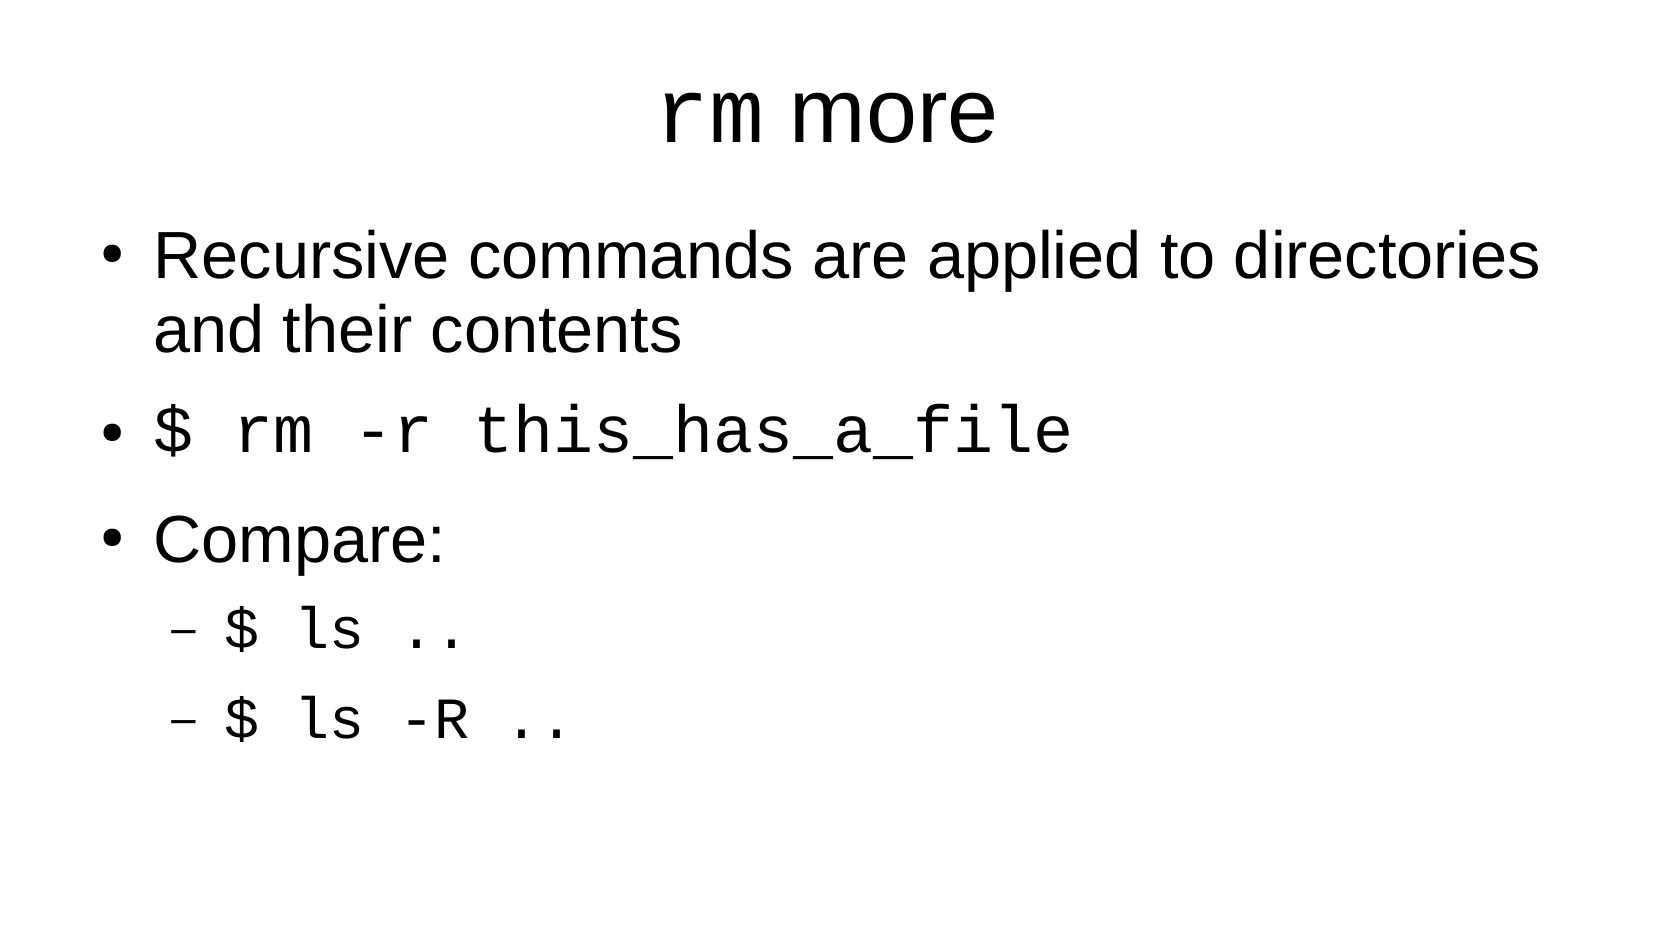

# rm more
Recursive commands are applied to directories and their contents
$ rm -r this_has_a_file
Compare:
$ ls ..
$ ls -R ..